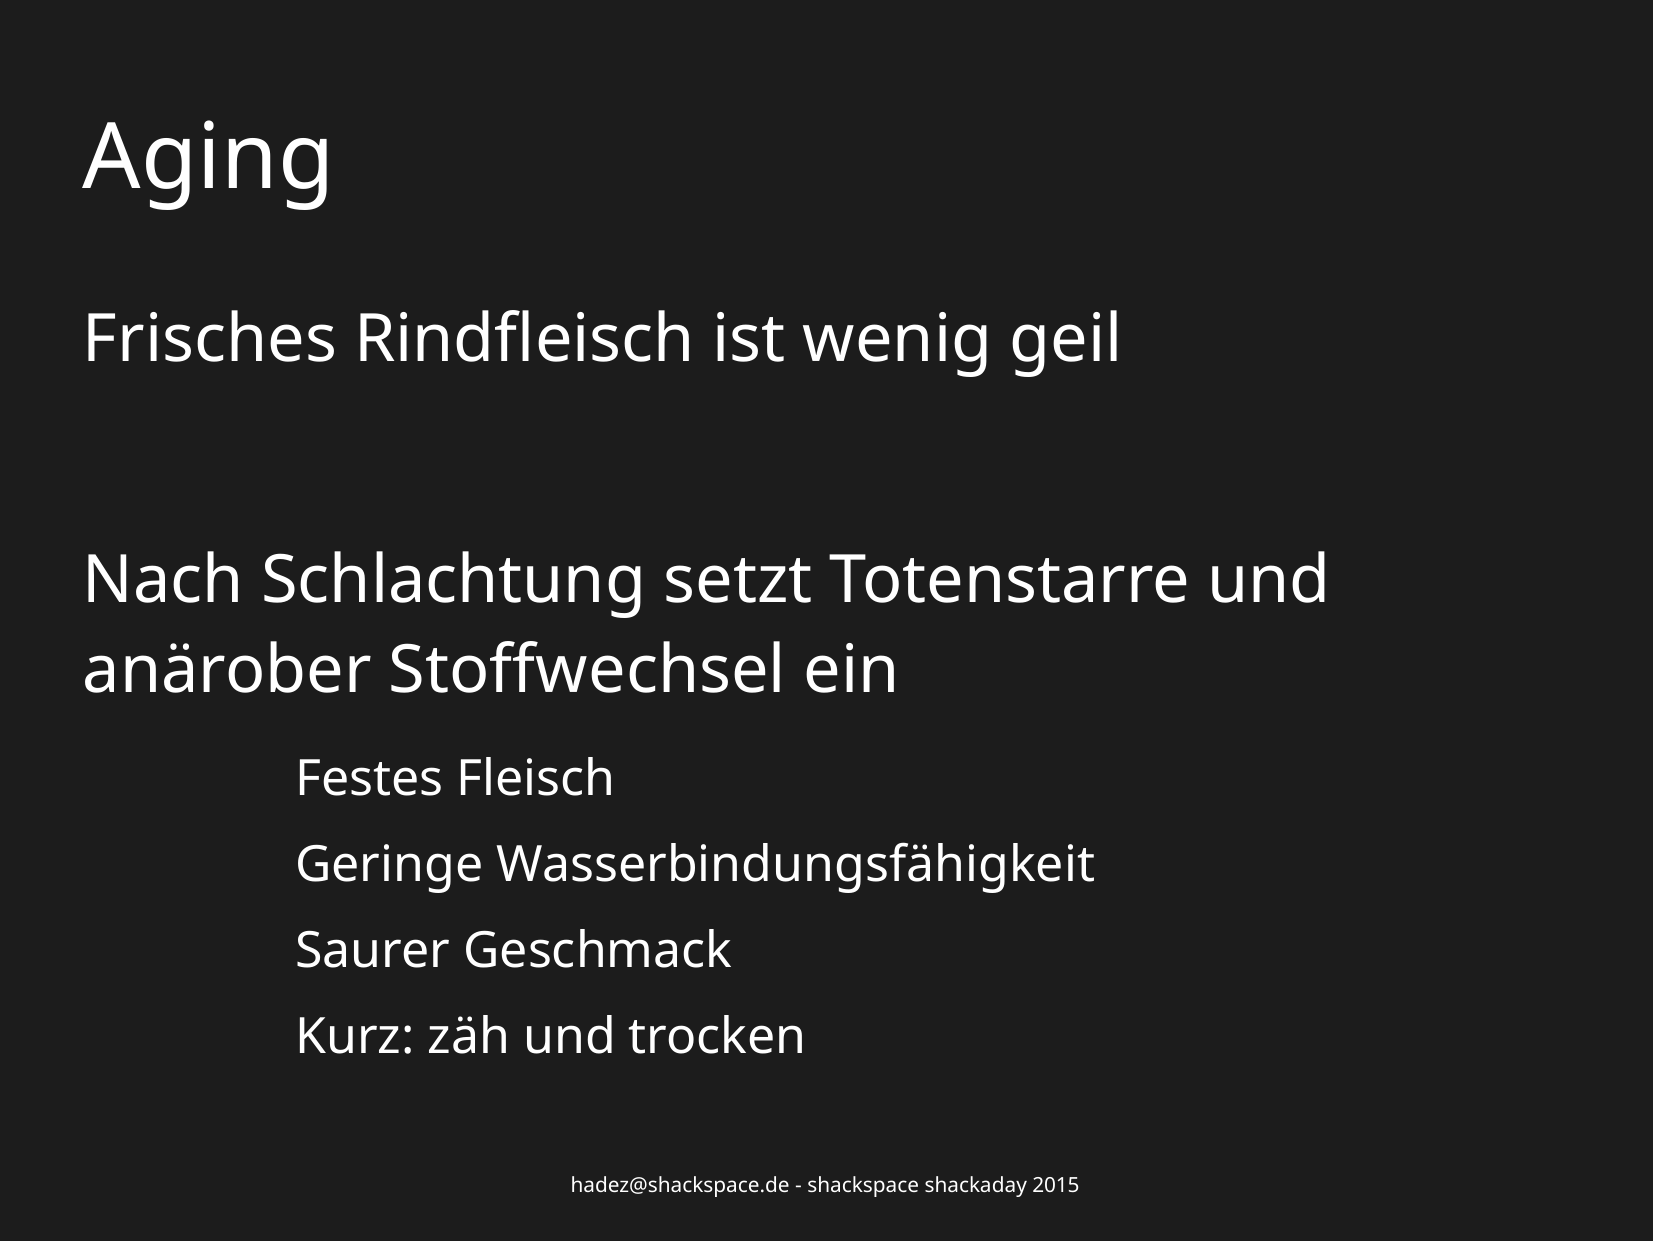

# Aging
Frisches Rindfleisch ist wenig geil
Nach Schlachtung setzt Totenstarre und anärober Stoffwechsel ein
Festes Fleisch
Geringe Wasserbindungsfähigkeit
Saurer Geschmack
Kurz: zäh und trocken